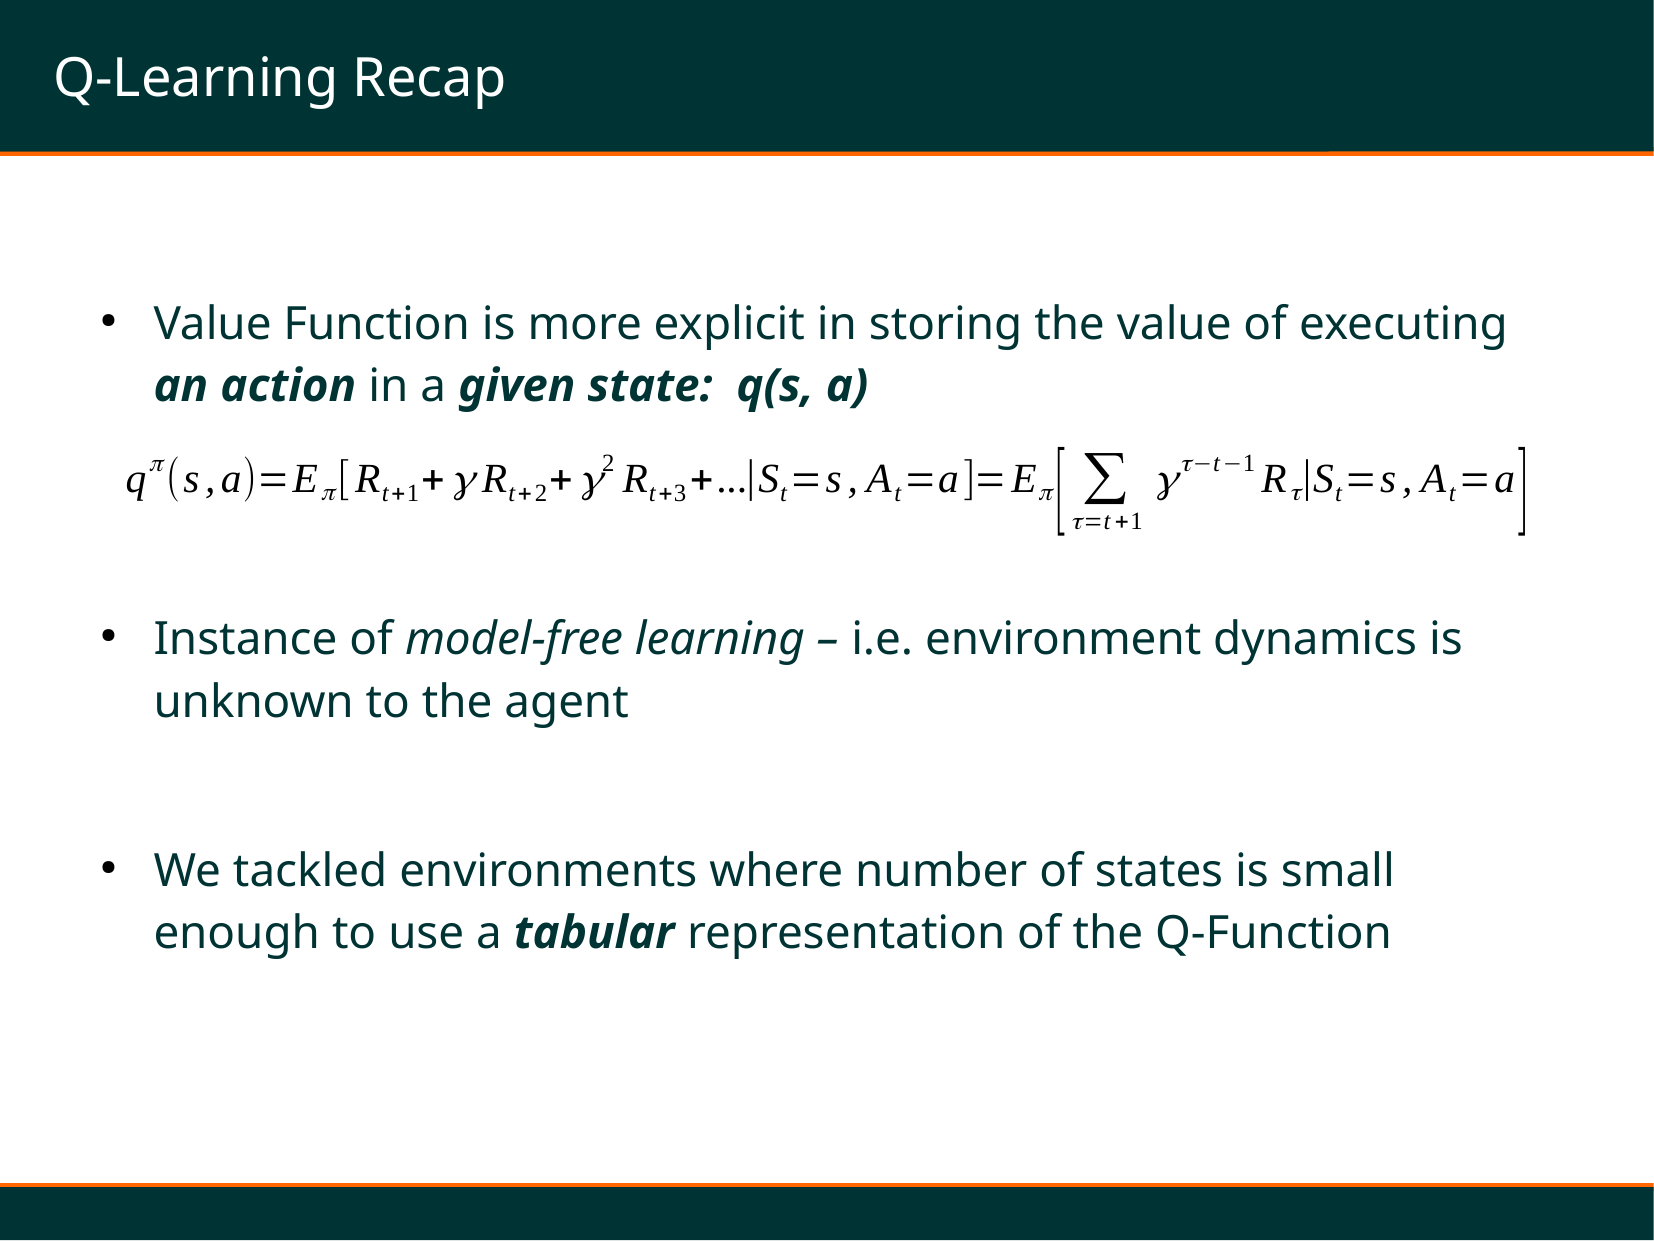

# Q-Learning Recap
Value Function is more explicit in storing the value of executing an action in a given state: q(s, a)
Instance of model-free learning – i.e. environment dynamics is unknown to the agent
We tackled environments where number of states is small enough to use a tabular representation of the Q-Function